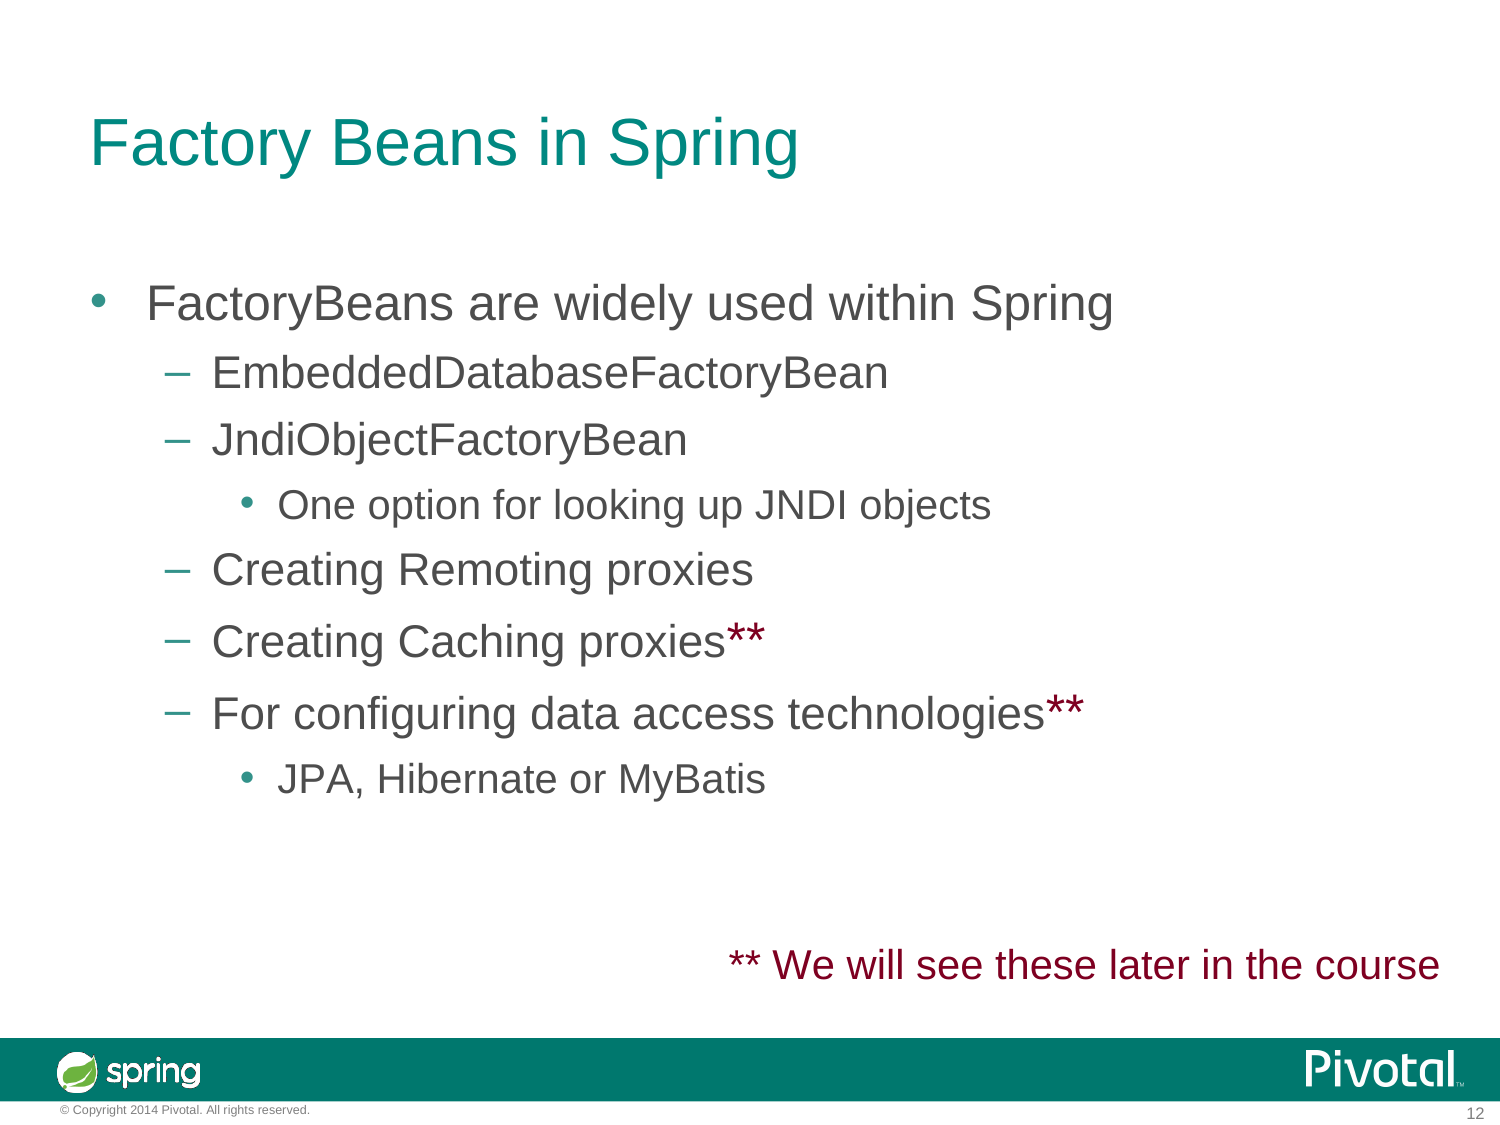

# Factory Beans in Spring
FactoryBeans are widely used within Spring
EmbeddedDatabaseFactoryBean
JndiObjectFactoryBean
One option for looking up JNDI objects
Creating Remoting proxies
Creating Caching proxies**
For configuring data access technologies**
JPA, Hibernate or MyBatis
** We will see these later in the course